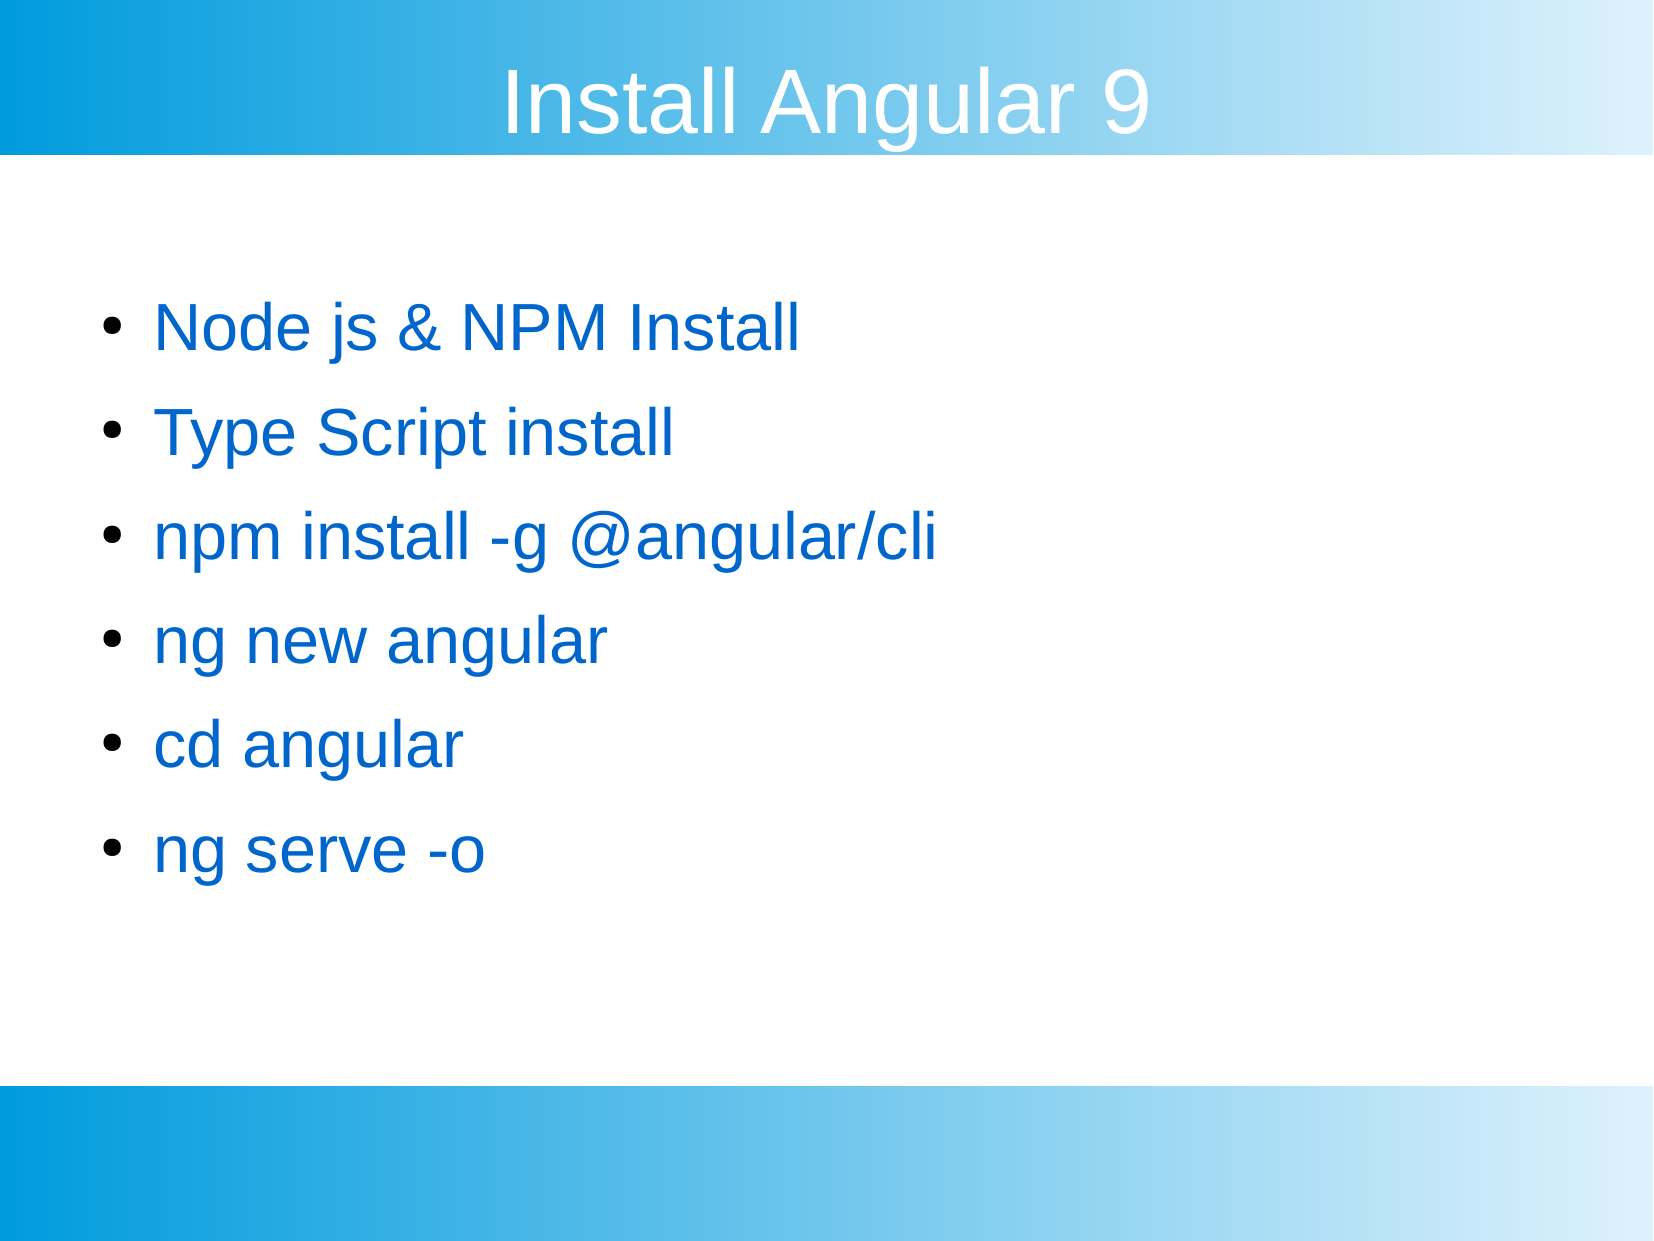

# Install Angular 9
Node js & NPM Install
Type Script install
npm install -g @angular/cli
ng new angular
cd angular
ng serve -o